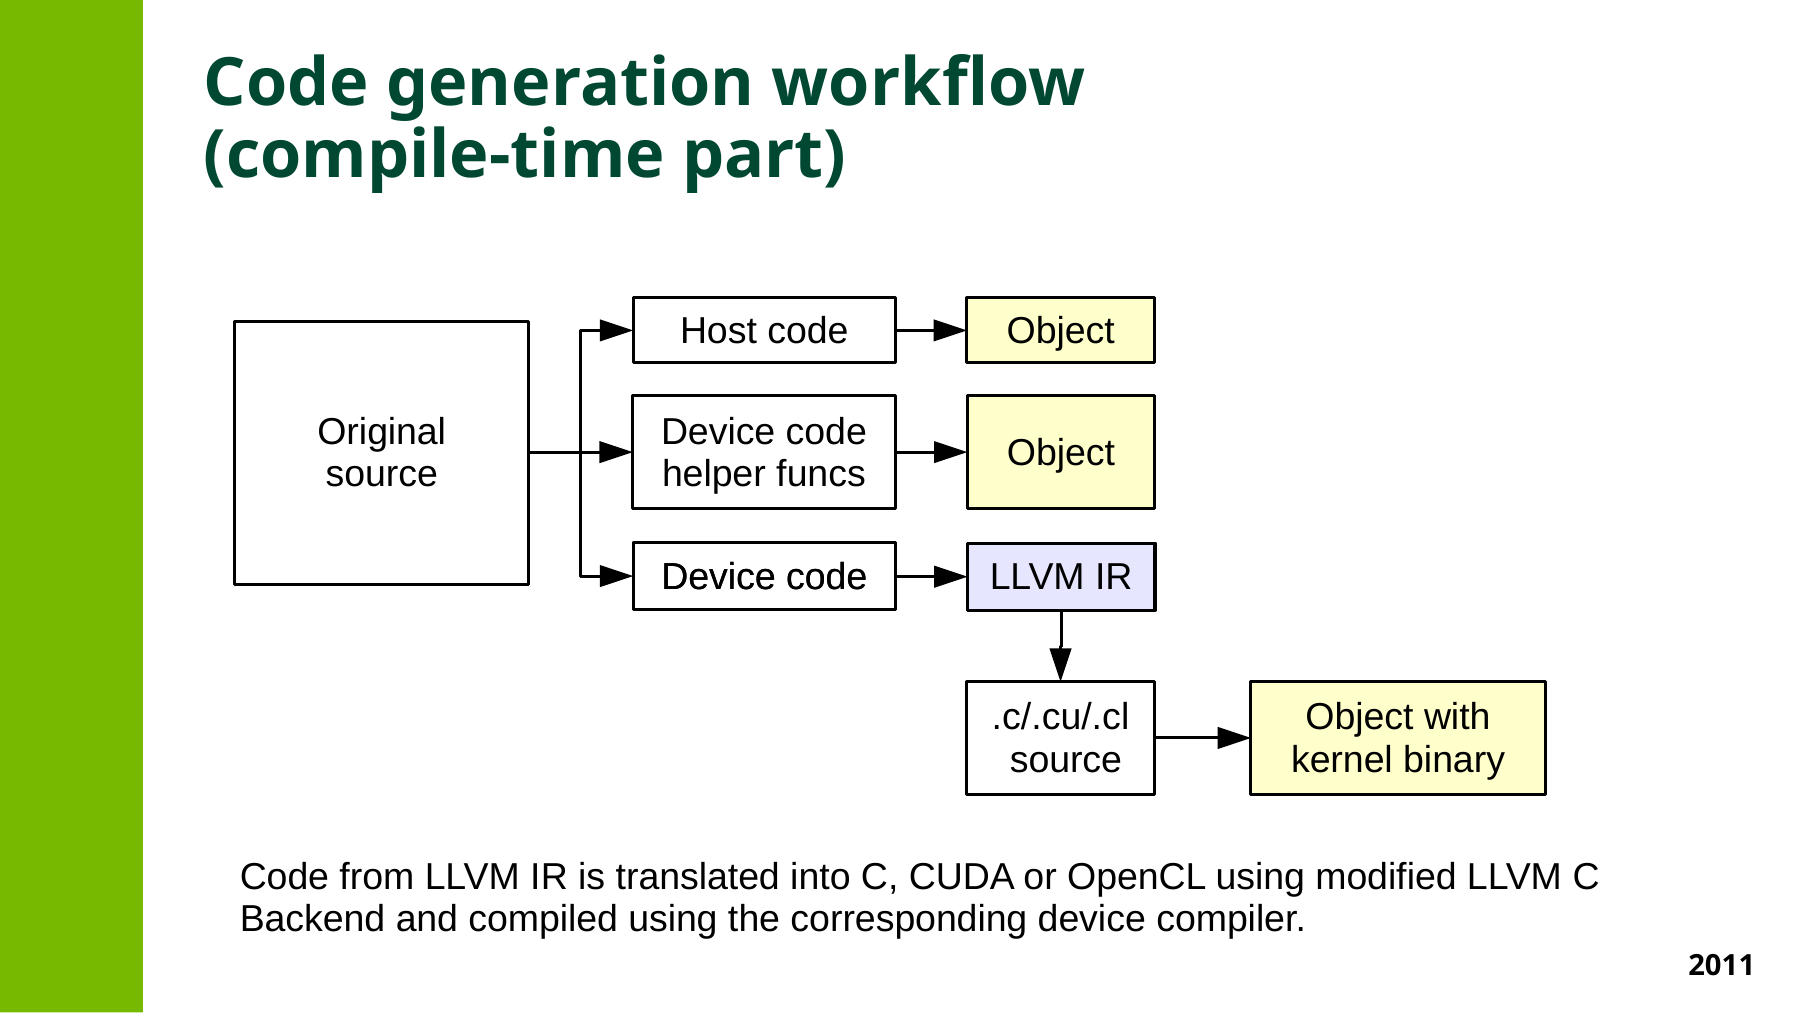

# Code generation workflow (compile-time part)
Host code
Object
Original
source
Device code
helper funcs
Object
Device code
Device code
LLVM IR
.c/.cu/.cl
 source
Object with
kernel binary
Code from LLVM IR is translated into C, CUDA or OpenCL using modified LLVM C Backend and compiled using the corresponding device compiler.